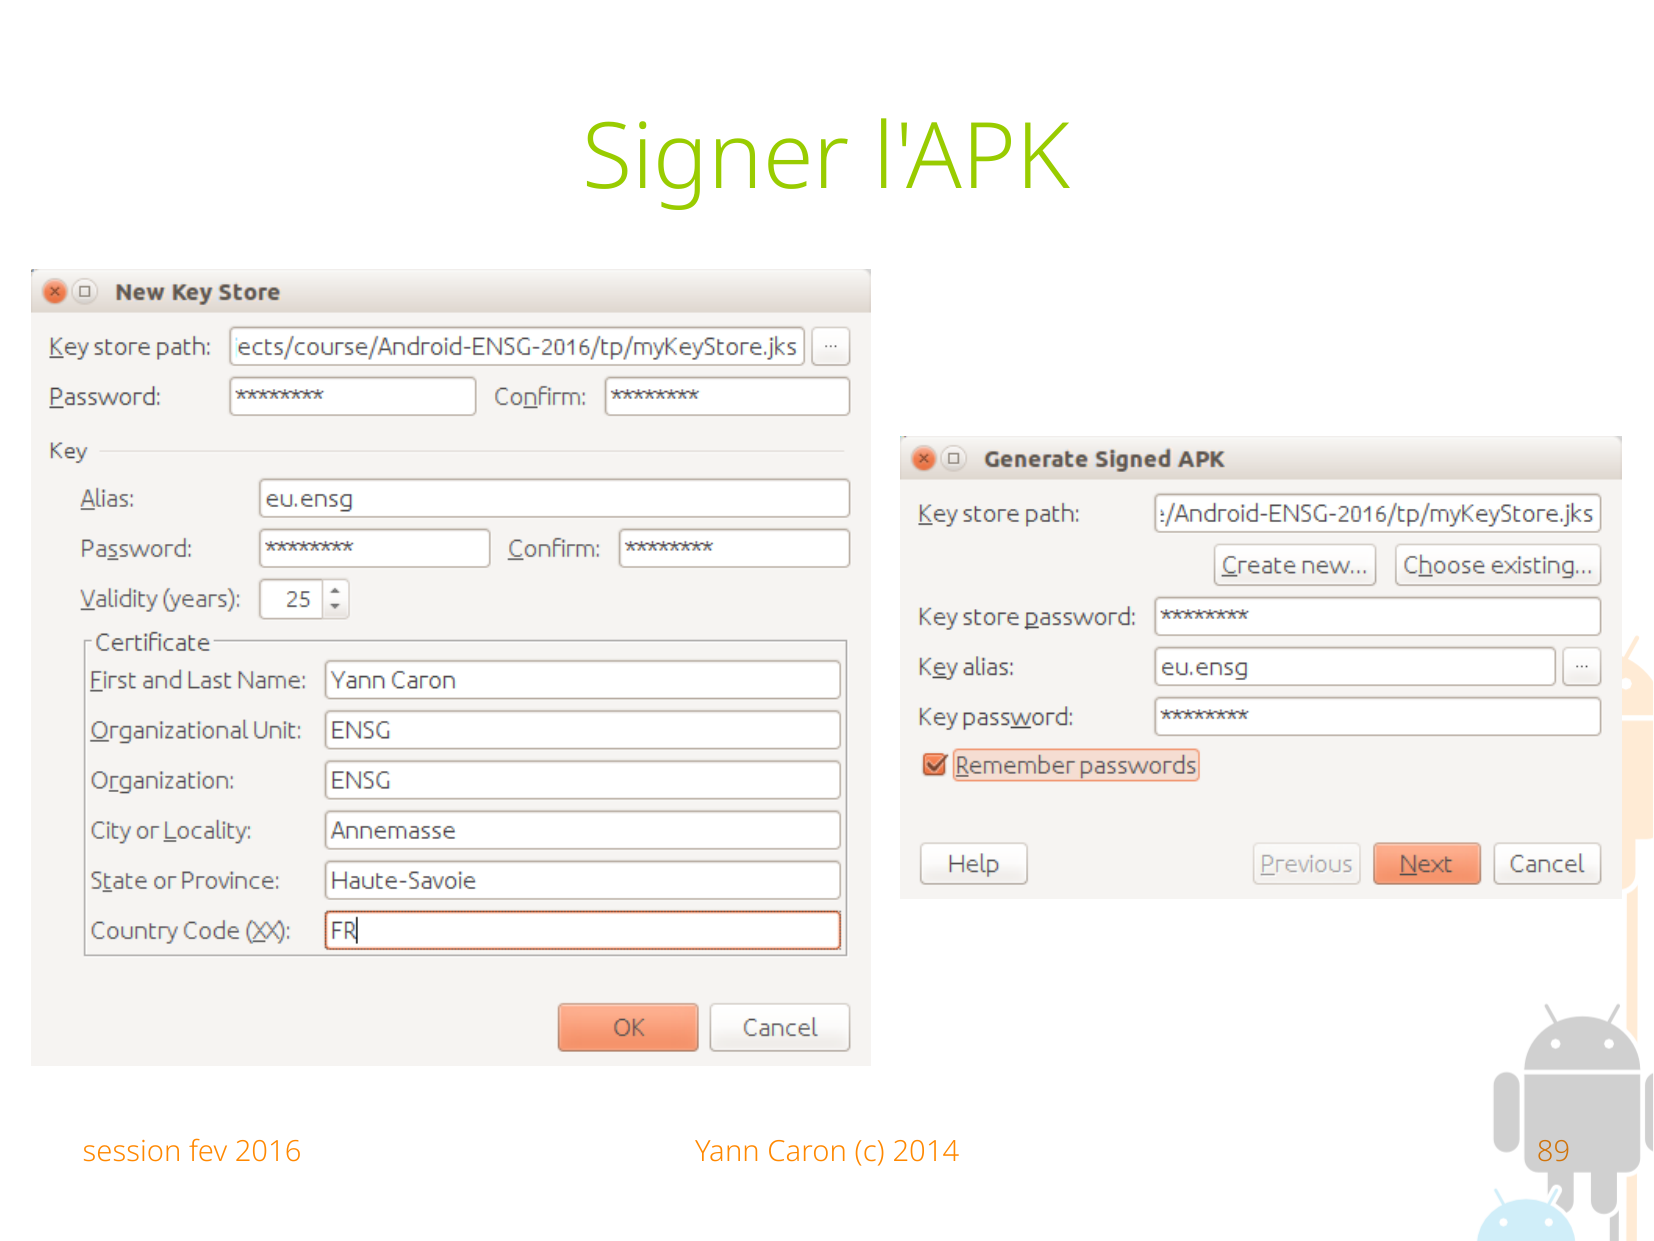

# Signer l'APK
session fev 2016
Yann Caron (c) 2014
89